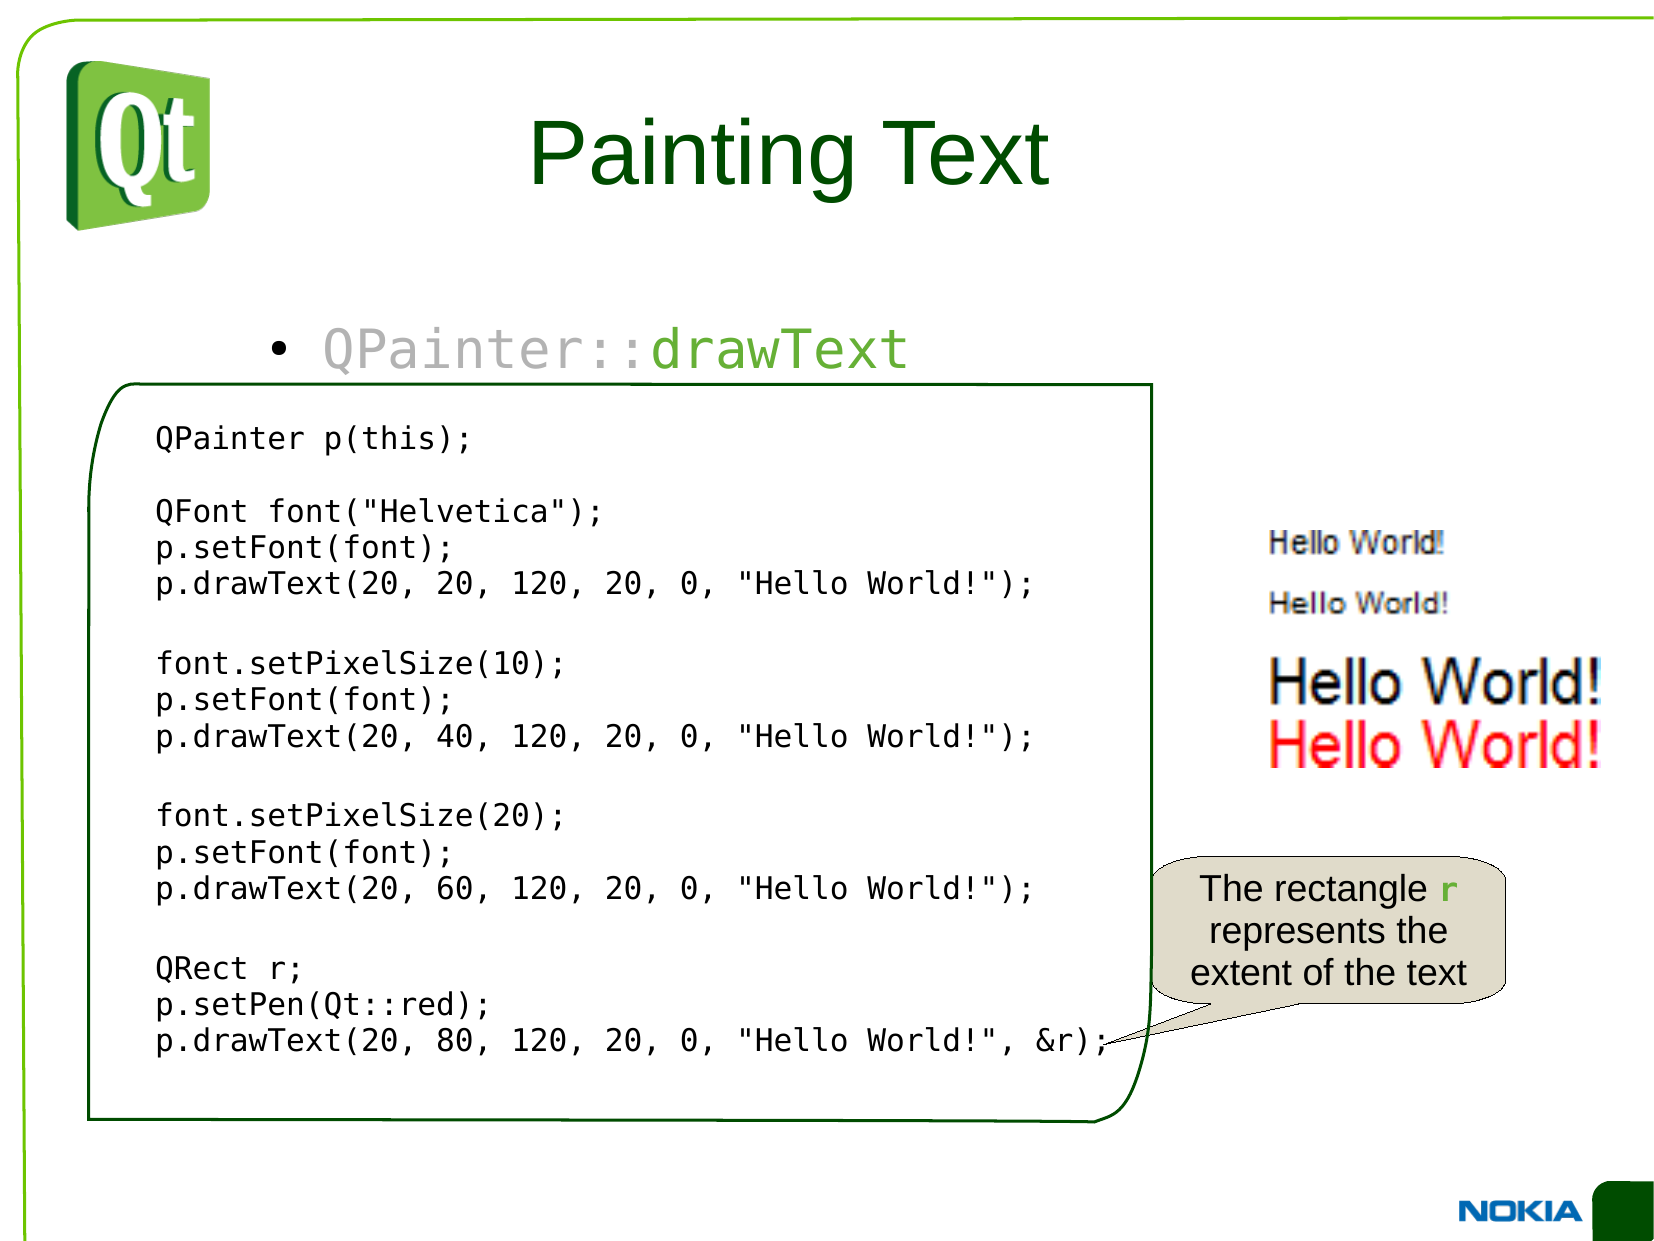

# Painting Text
QPainter::drawText
QPainter p(this);
QFont font("Helvetica");
p.setFont(font);
p.drawText(20, 20, 120, 20, 0, "Hello World!");
font.setPixelSize(10);
p.setFont(font);
p.drawText(20, 40, 120, 20, 0, "Hello World!");
font.setPixelSize(20);
p.setFont(font);
p.drawText(20, 60, 120, 20, 0, "Hello World!");
QRect r;
p.setPen(Qt::red);
p.drawText(20, 80, 120, 20, 0, "Hello World!", &r);
The rectangle r
represents the
extent of the text